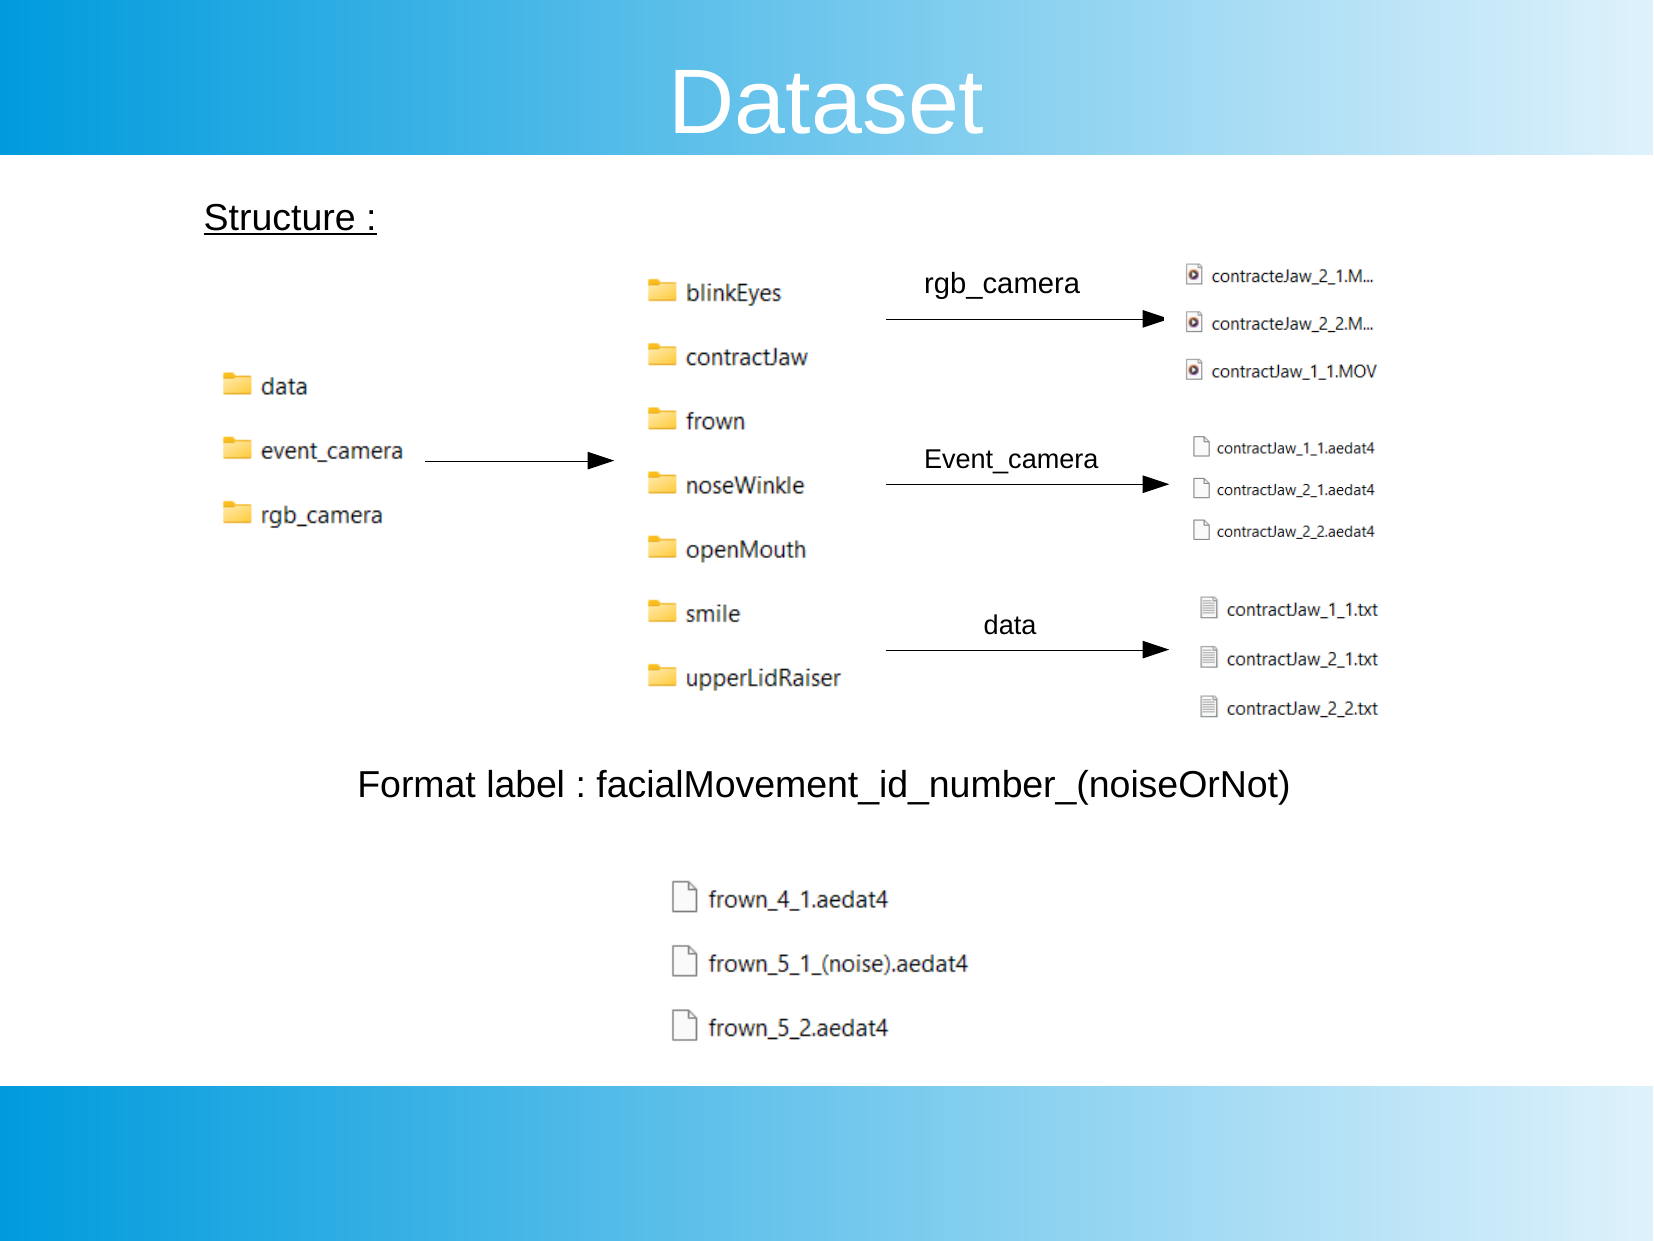

# Dataset
Structure :
rgb_camera
Event_camera
data
Format label : facialMovement_id_number_(noiseOrNot)